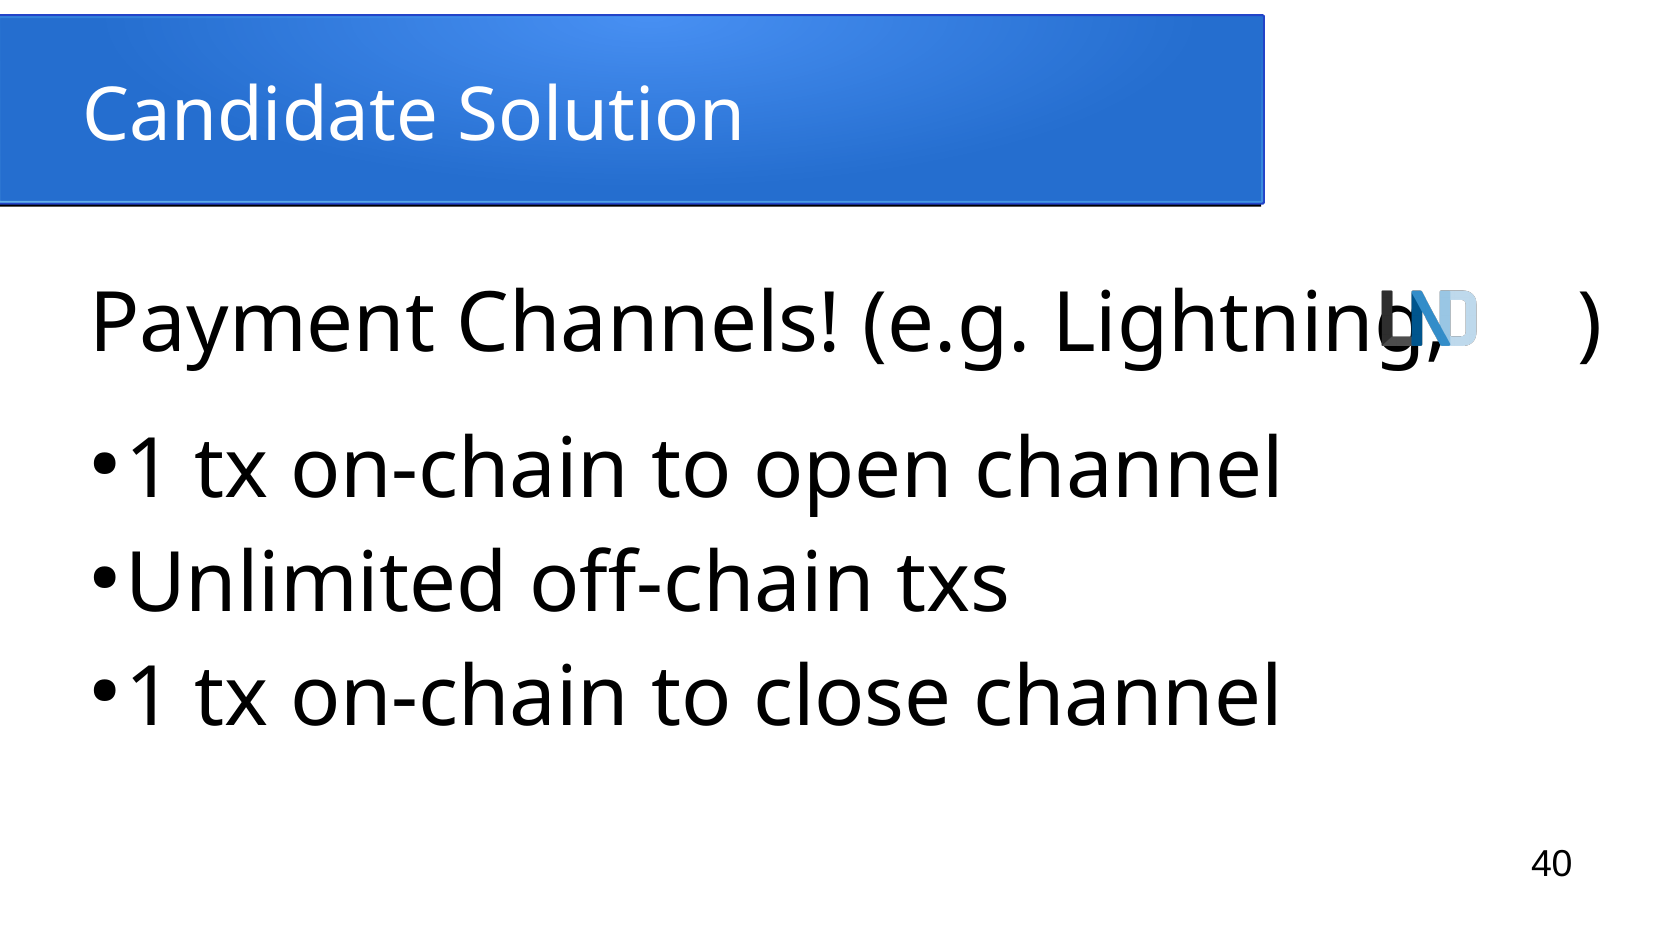

# Candidate Solution
Payment Channels! (e.g. Lightning, )
1 tx on-chain to open channel
Unlimited off-chain txs
1 tx on-chain to close channel